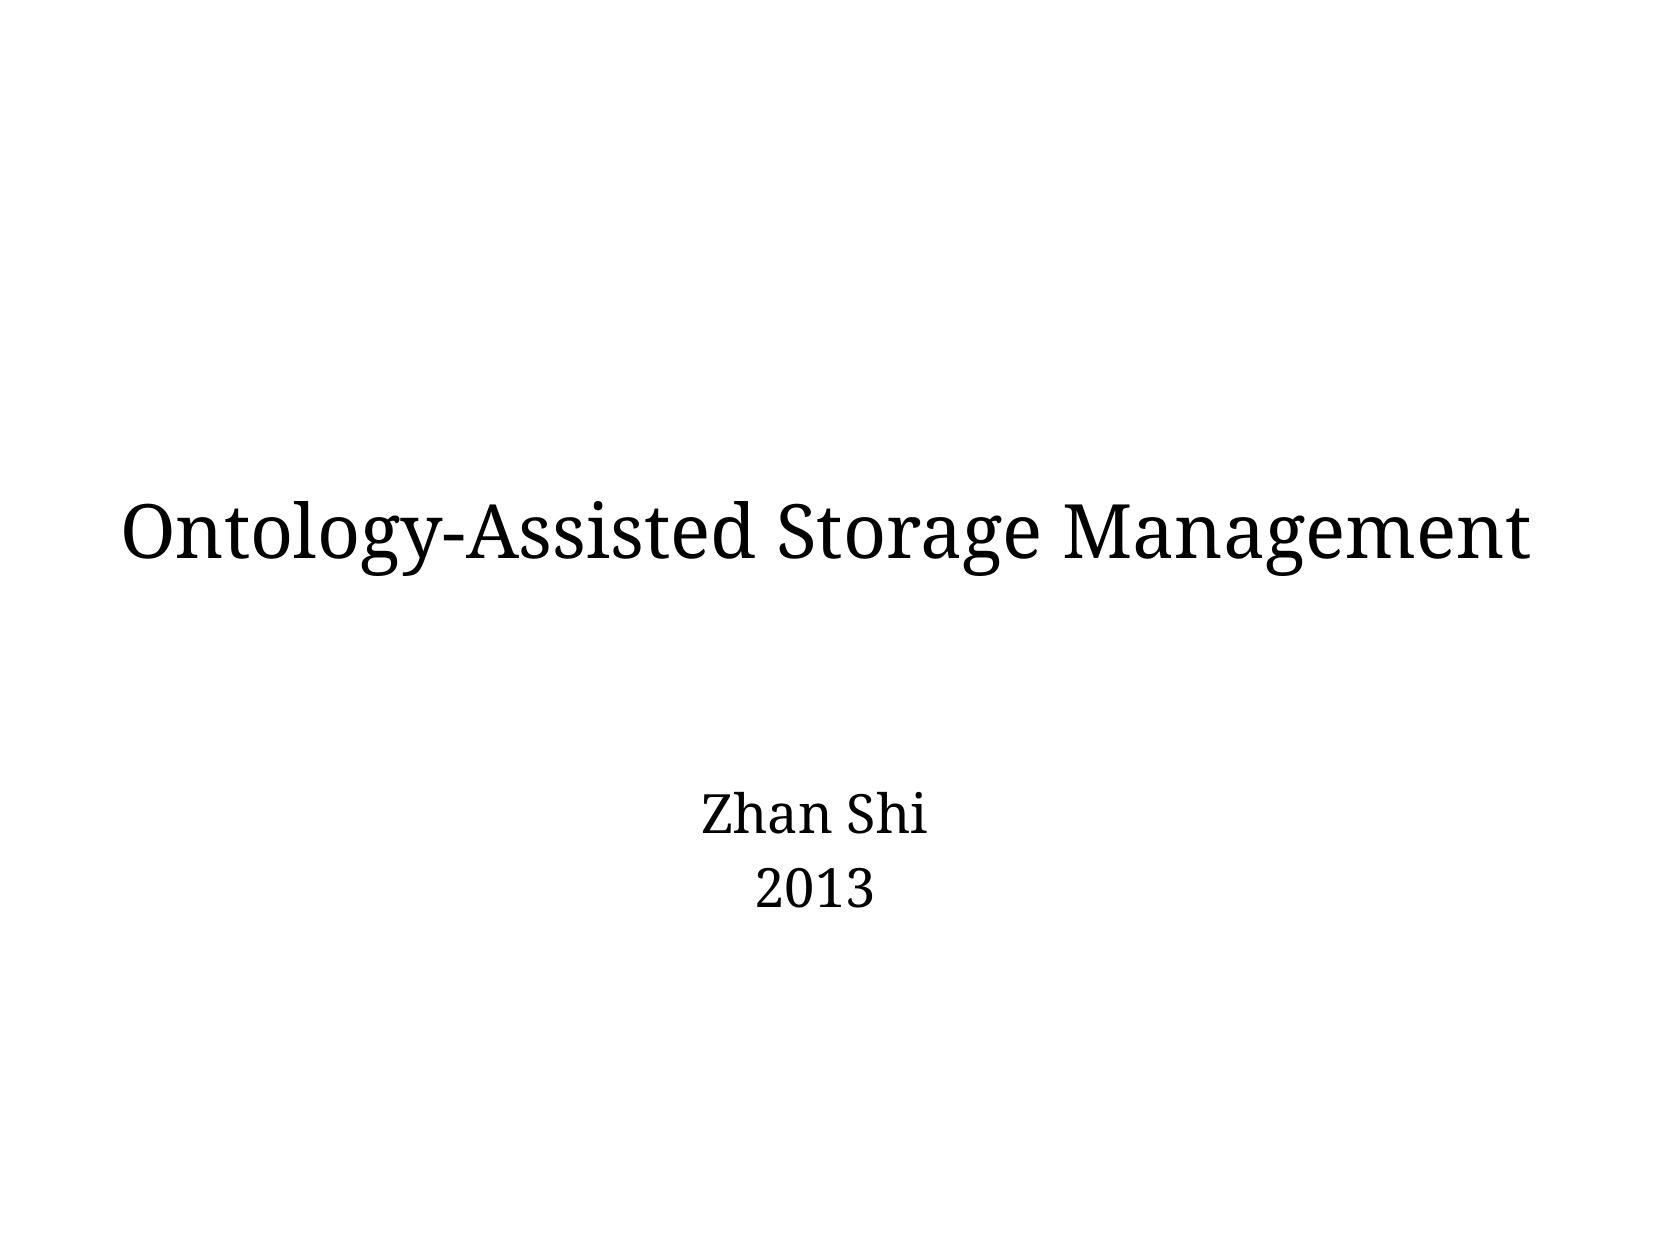

# Ontology-Assisted Storage Management
Zhan Shi
2013